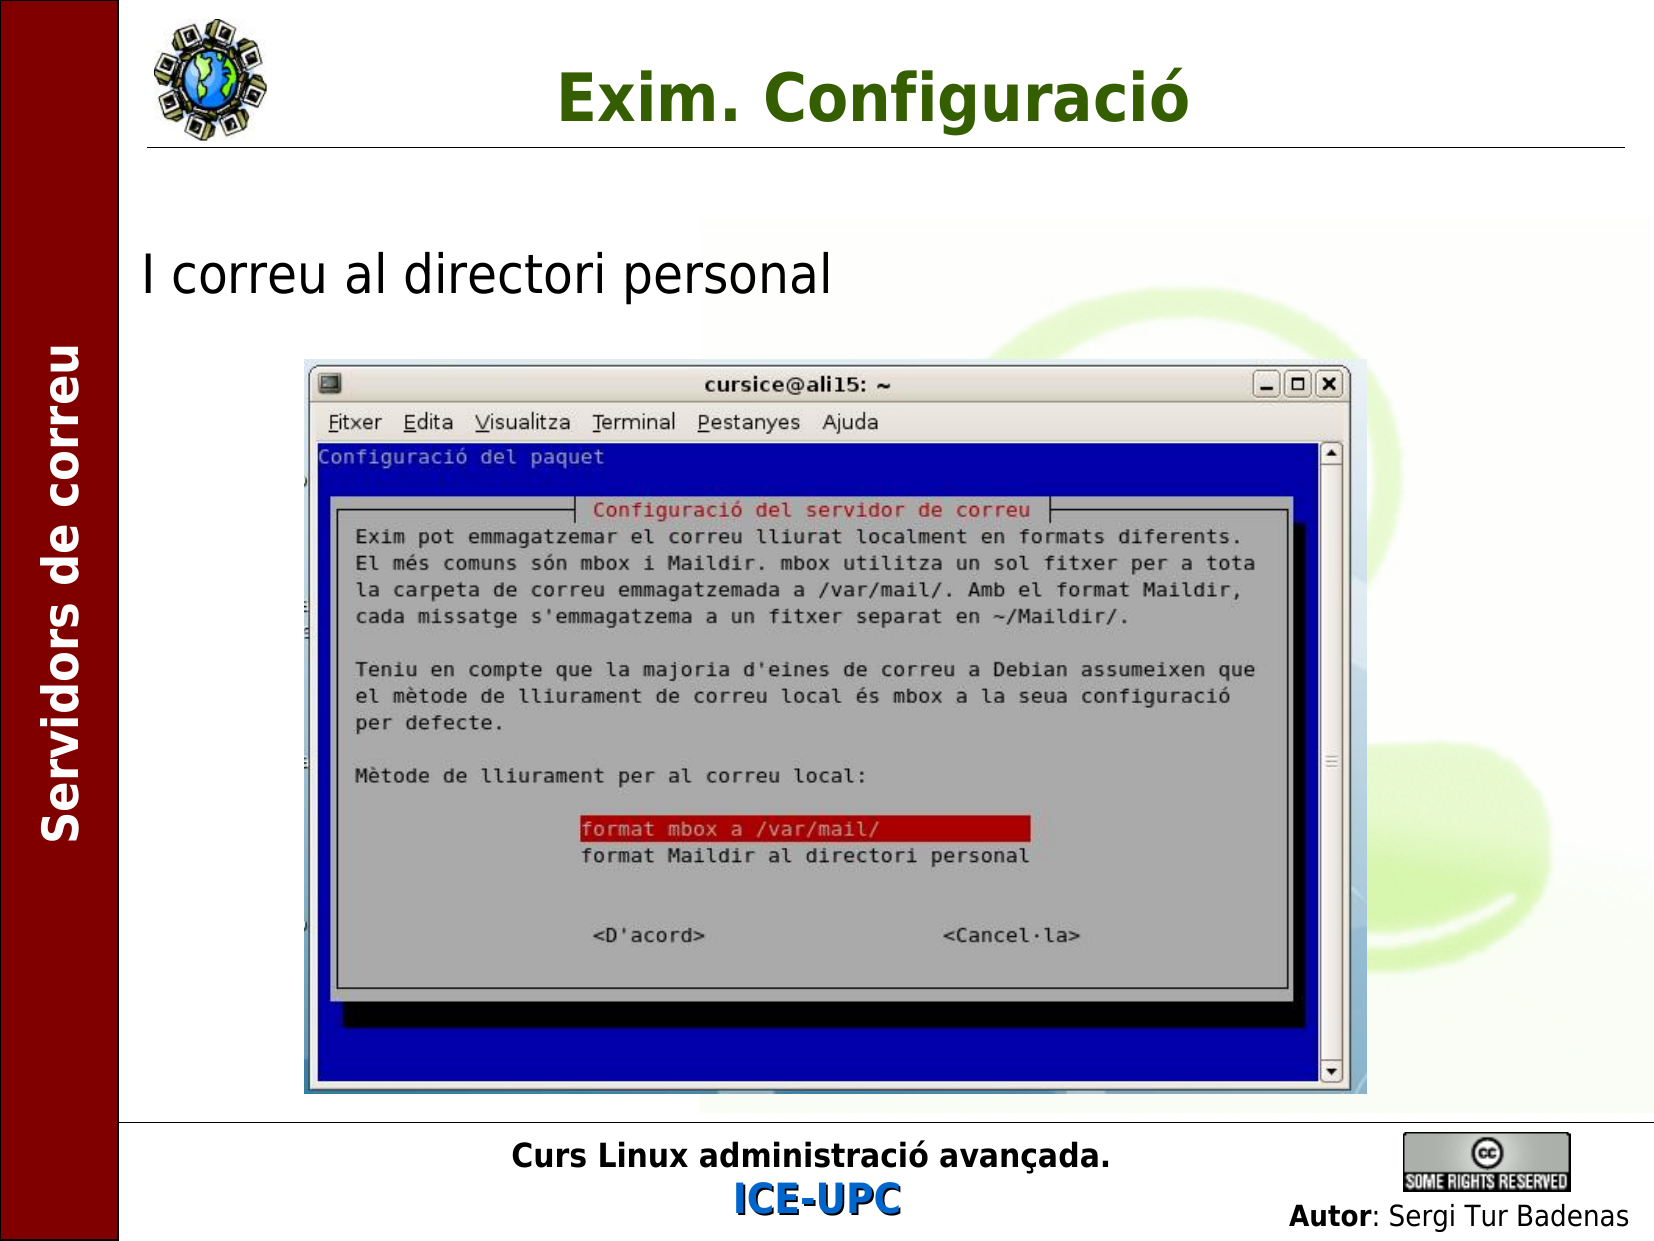

# Exim. Configuració
I correu al directori personal